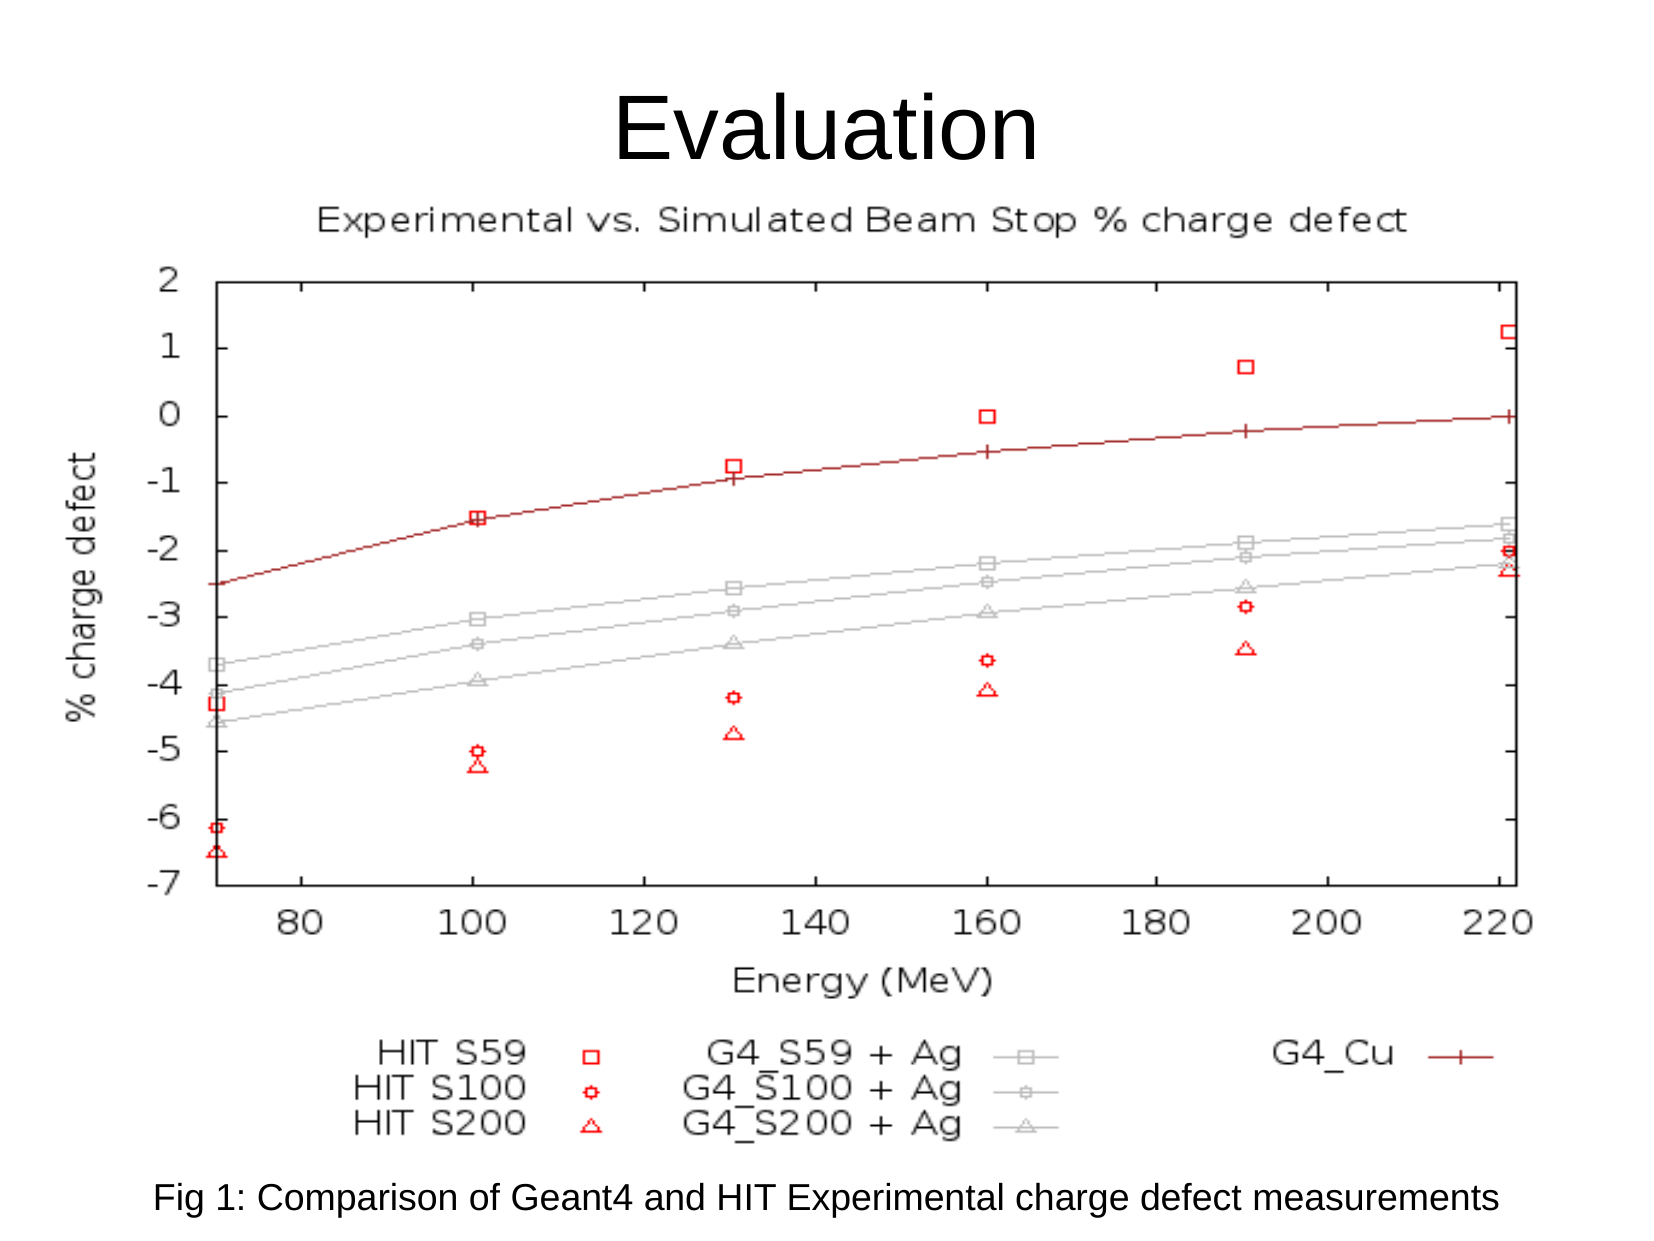

# Evaluation
Fig 1: Comparison of Geant4 and HIT Experimental charge defect measurements